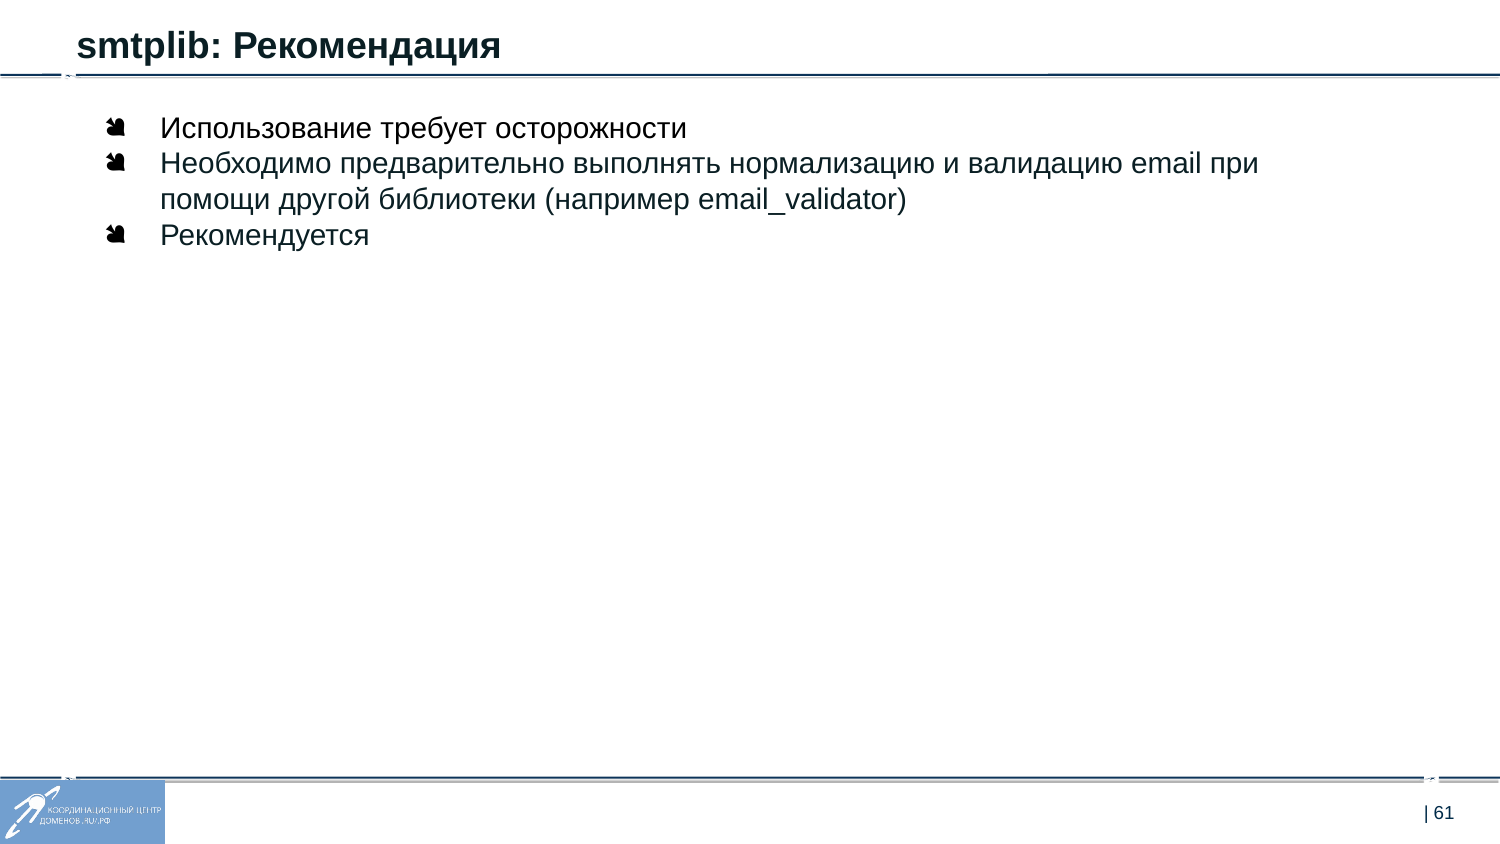

# smtplib: Рекомендация
Использование требует осторожности
Необходимо предварительно выполнять нормализацию и валидацию email при помощи другой библиотеки (например email_validator)
Рекомендуется